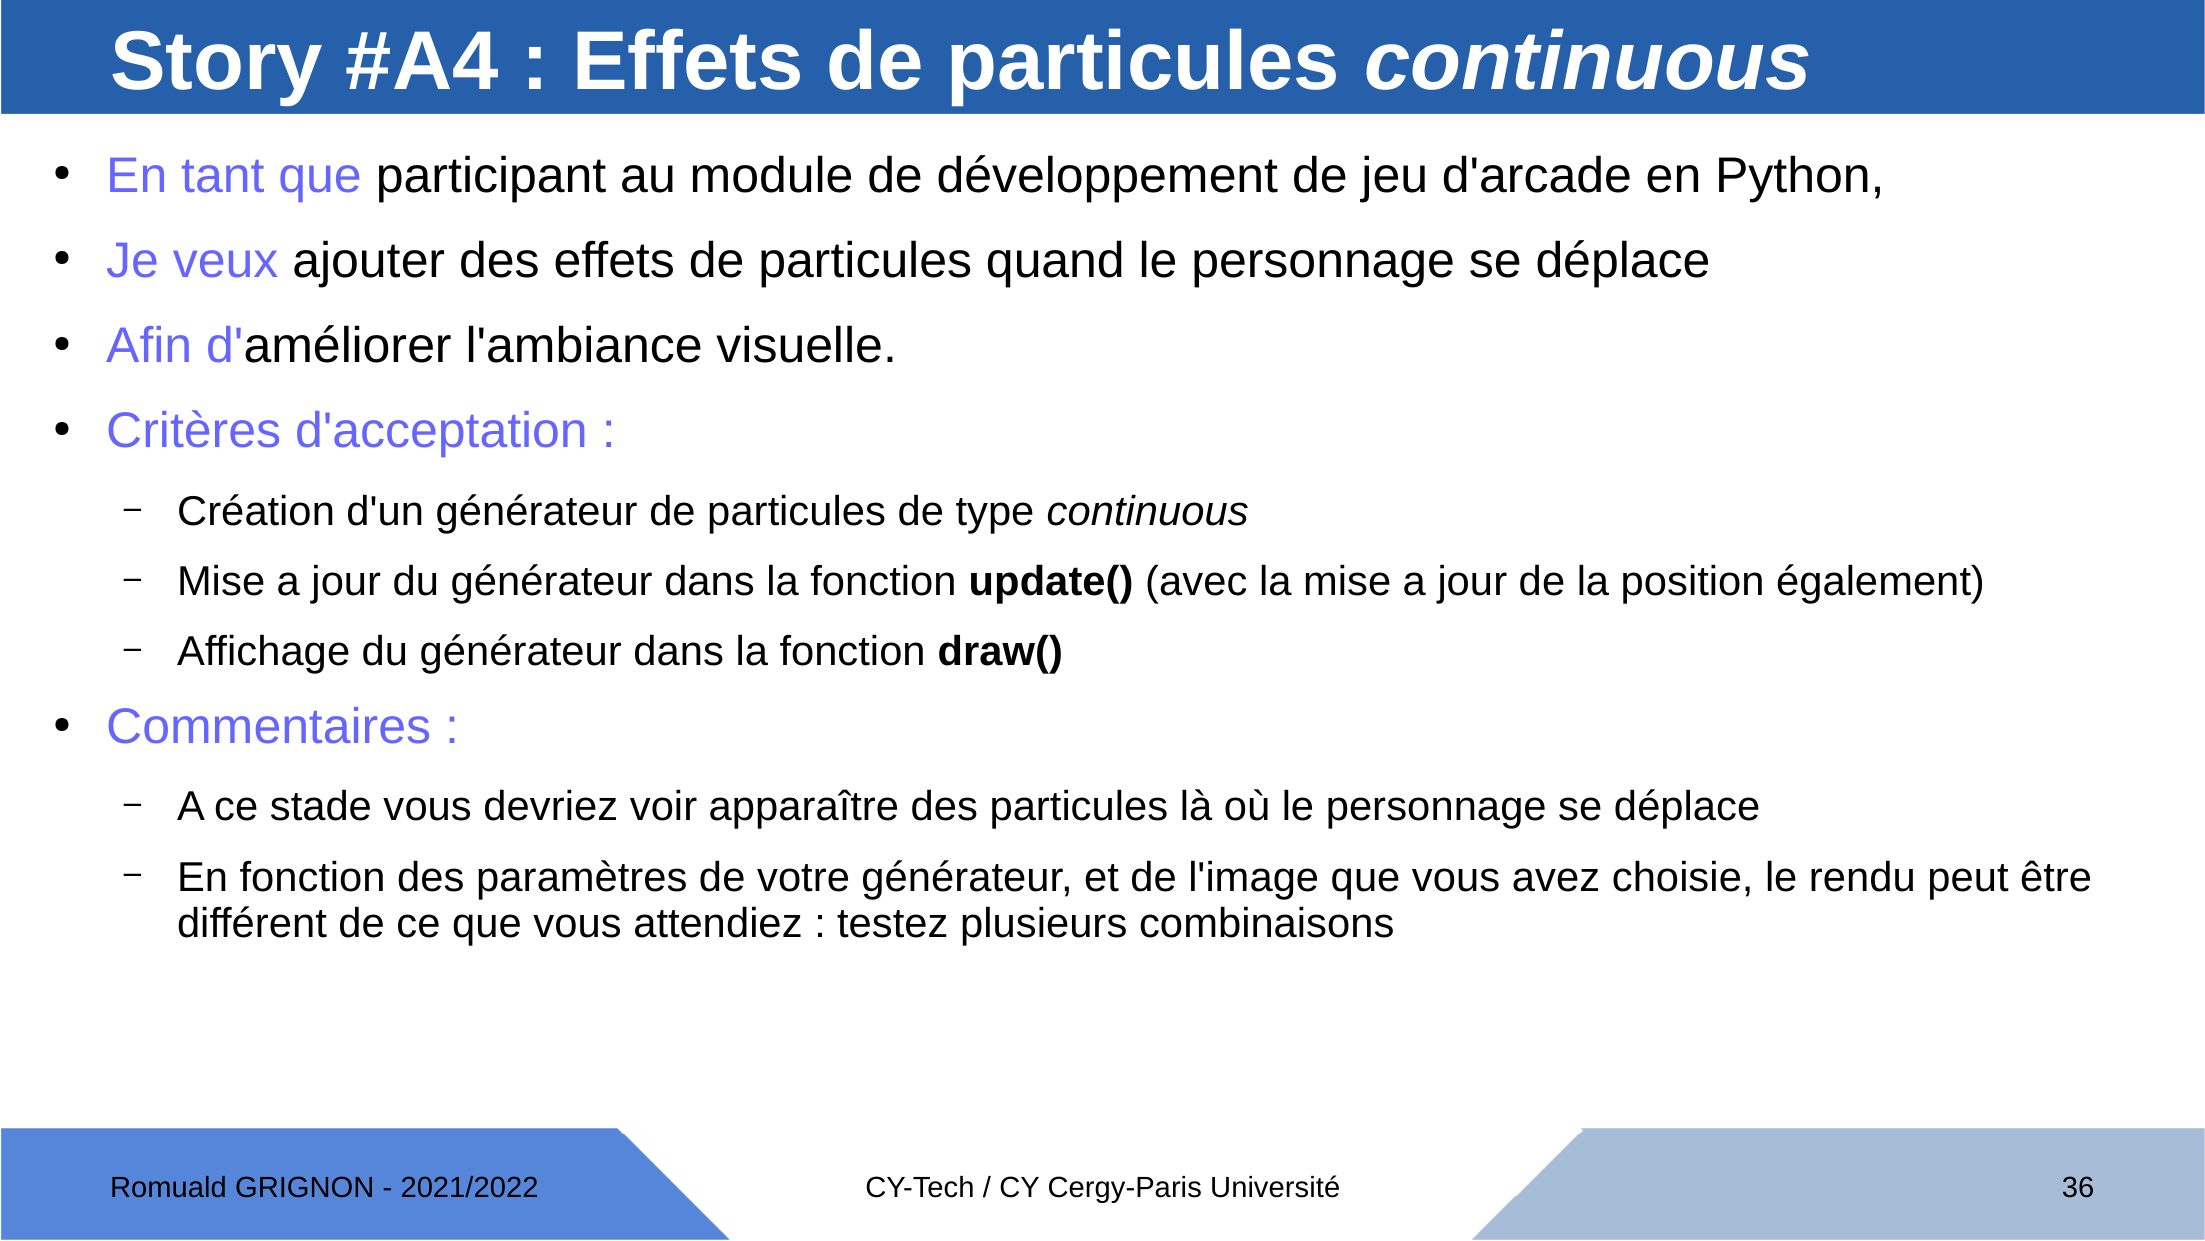

# Story #A4 : Effets de particules continuous
En tant que participant au module de développement de jeu d'arcade en Python,
Je veux ajouter des effets de particules quand le personnage se déplace
Afin d'améliorer l'ambiance visuelle.
Critères d'acceptation :
Création d'un générateur de particules de type continuous
Mise a jour du générateur dans la fonction update() (avec la mise a jour de la position également)
Affichage du générateur dans la fonction draw()
Commentaires :
A ce stade vous devriez voir apparaître des particules là où le personnage se déplace
En fonction des paramètres de votre générateur, et de l'image que vous avez choisie, le rendu peut être différent de ce que vous attendiez : testez plusieurs combinaisons
Romuald GRIGNON - 2021/2022
CY-Tech / CY Cergy-Paris Université
36